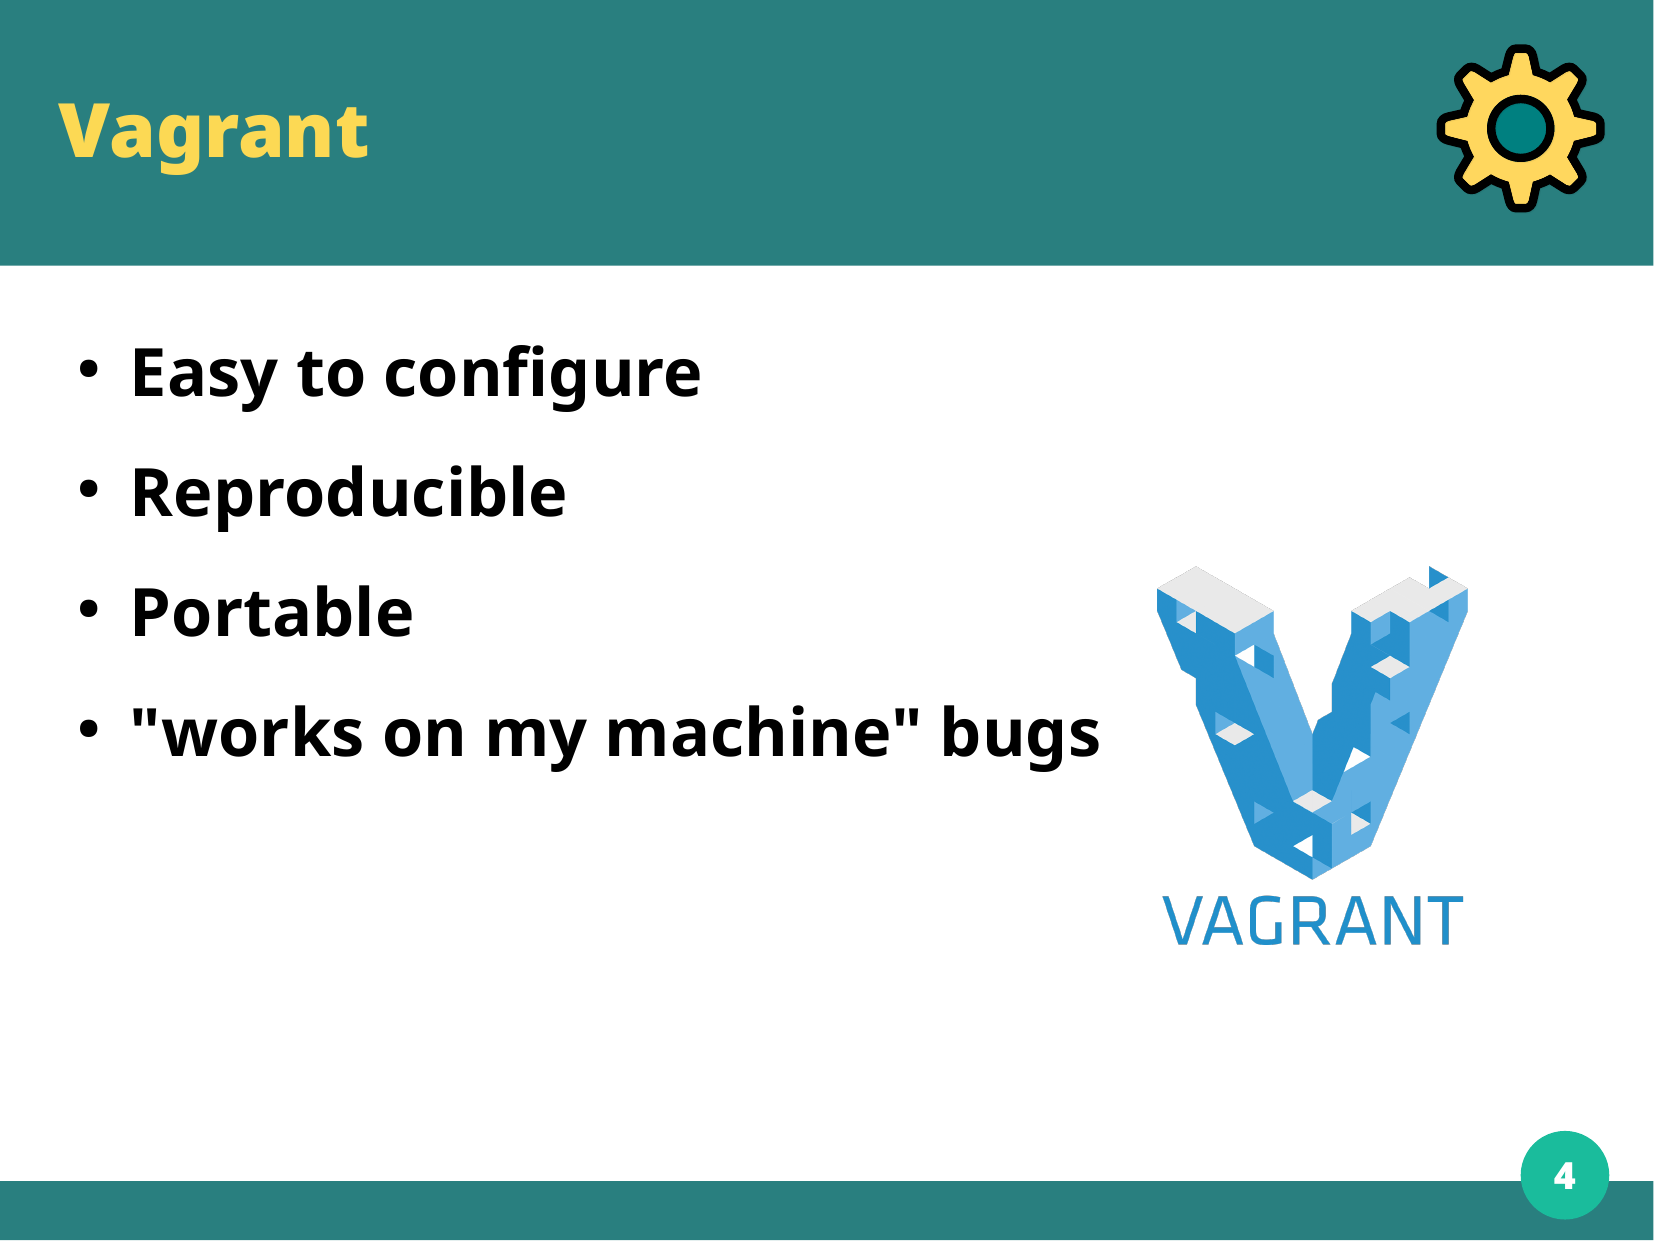

# Vagrant
Easy to configure
Reproducible
Portable
"works on my machine" bugs
4